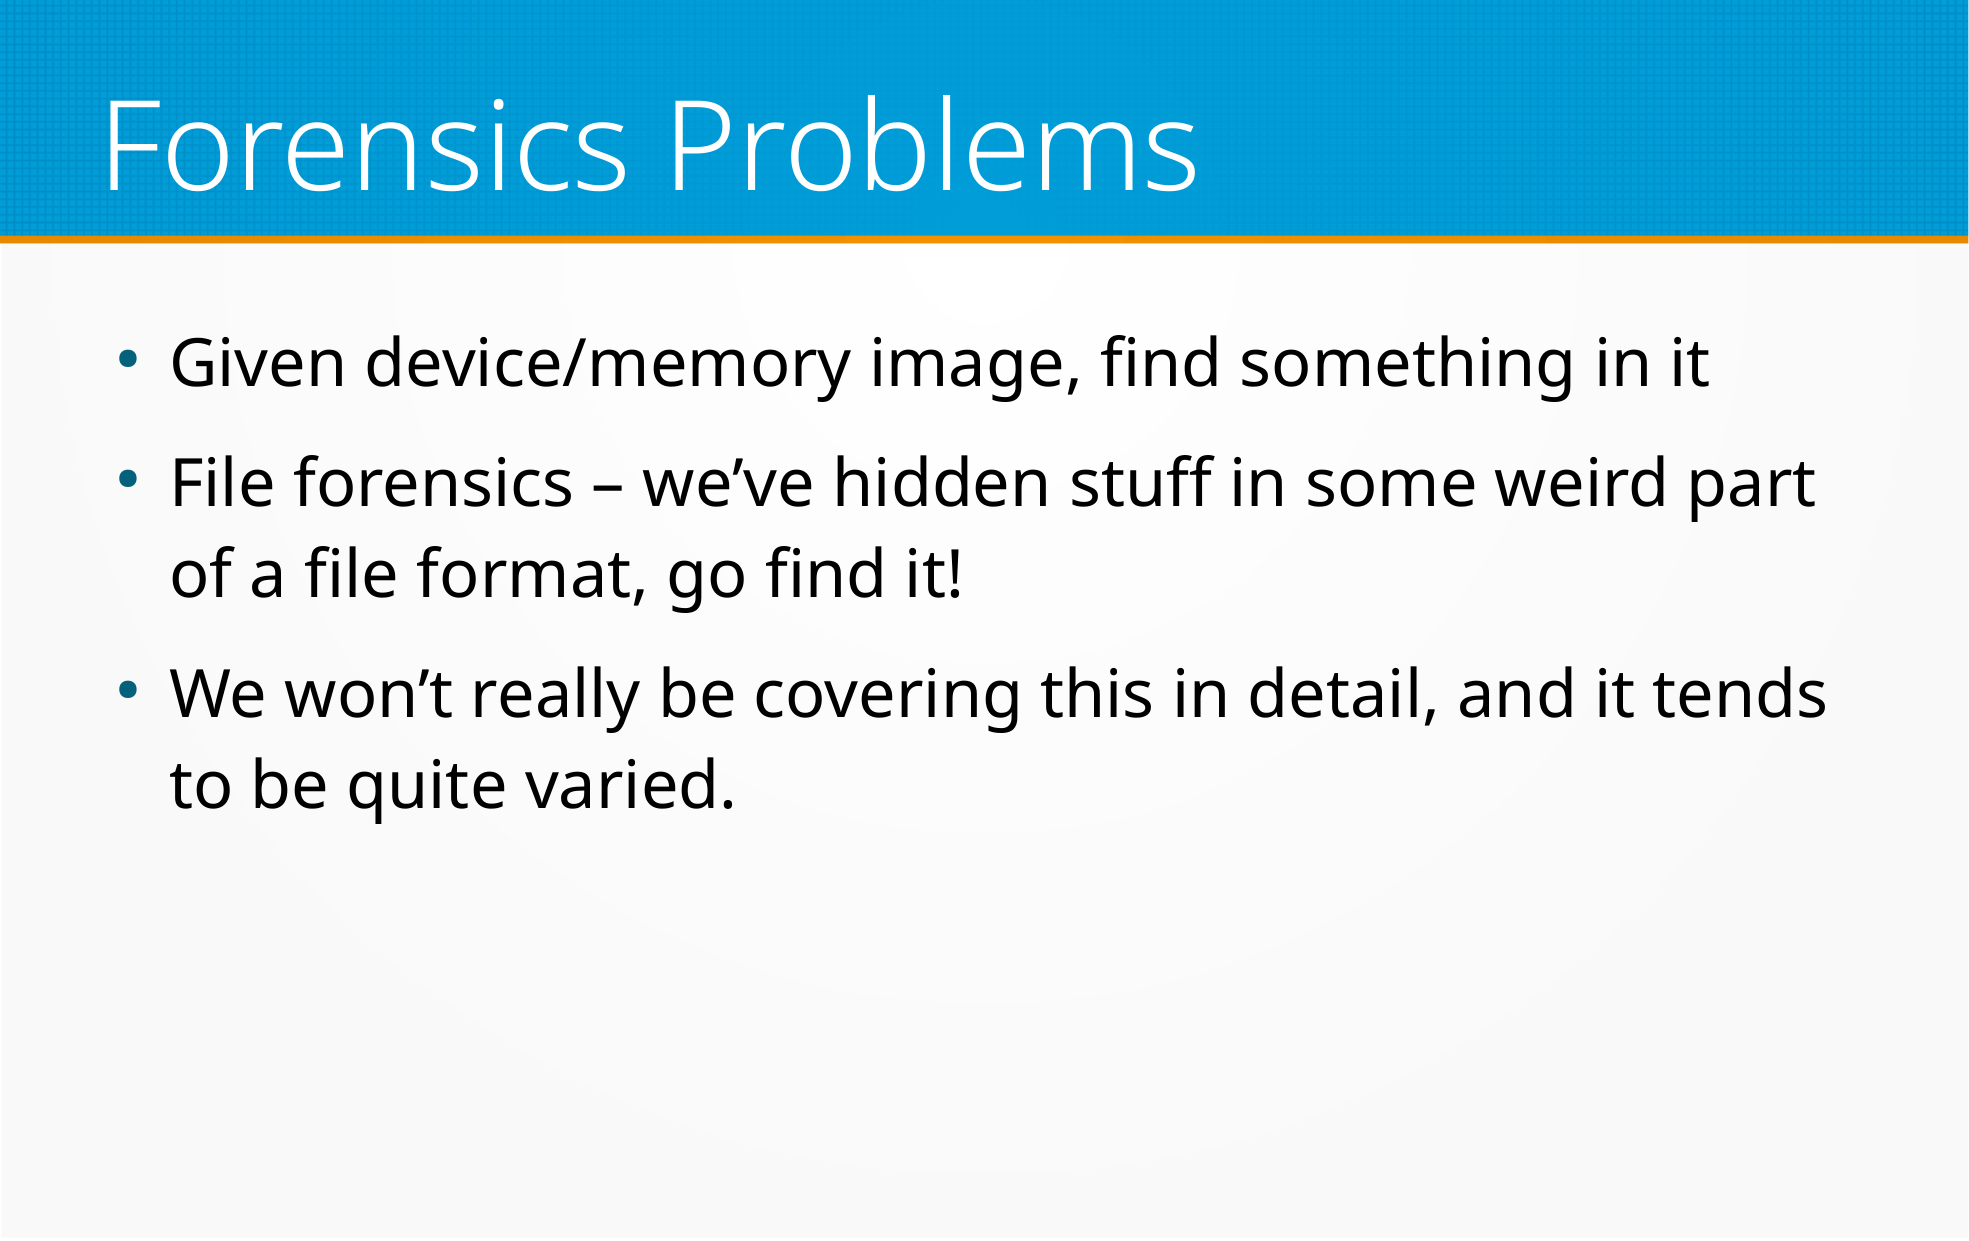

# Forensics Problems
Given device/memory image, find something in it
File forensics – we’ve hidden stuff in some weird part of a file format, go find it!
We won’t really be covering this in detail, and it tends to be quite varied.